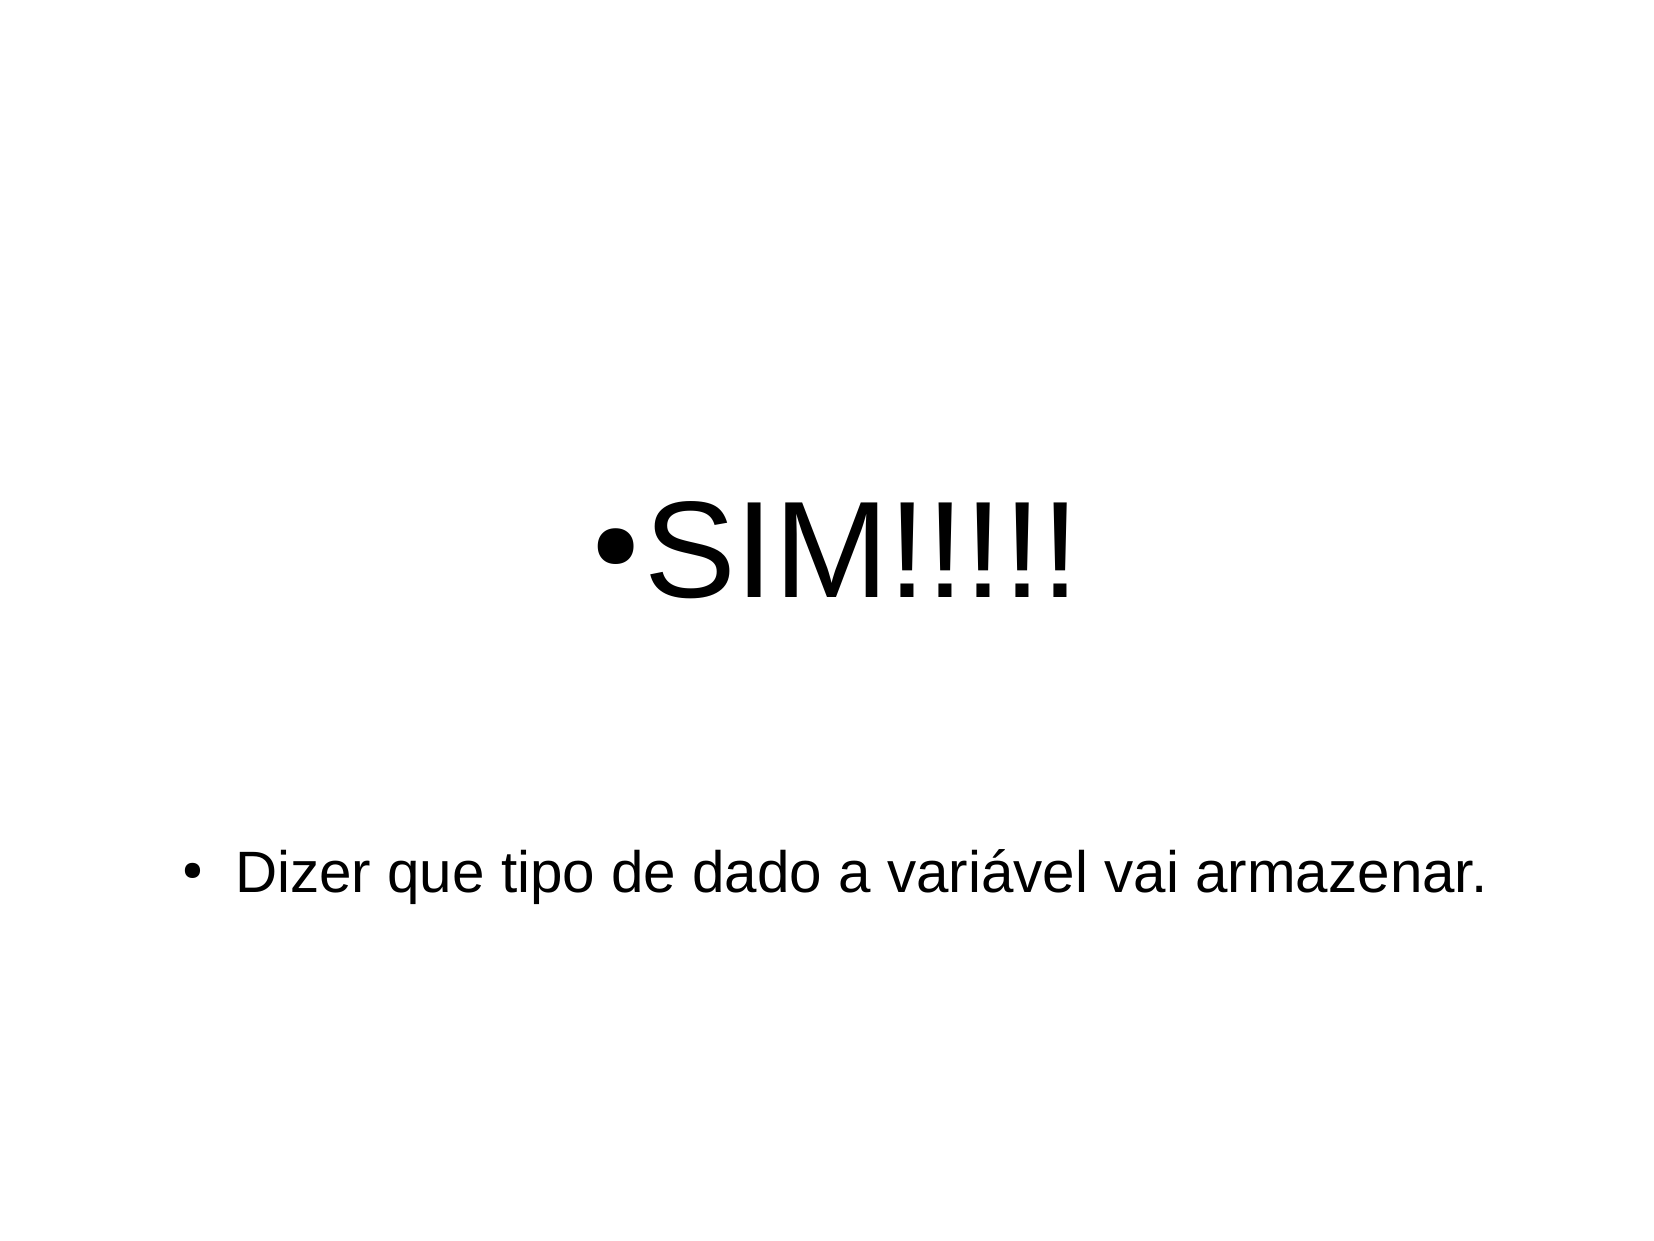

#
SIM!!!!!
Dizer que tipo de dado a variável vai armazenar.